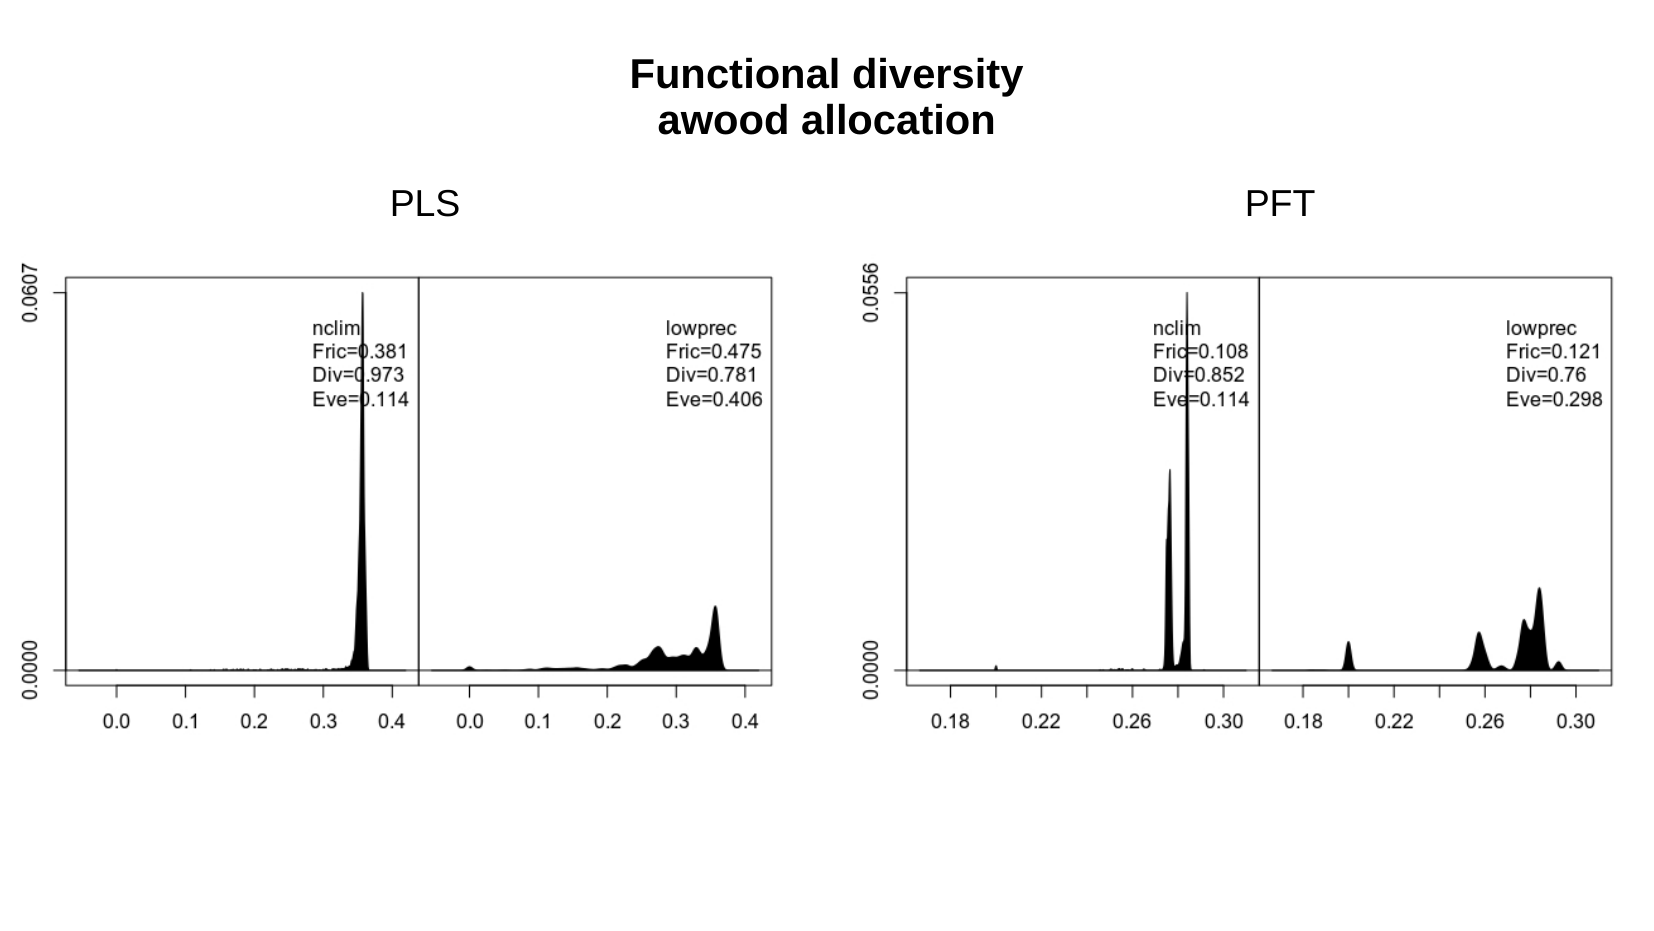

# Functional diversity awood allocation
PLS
PFT